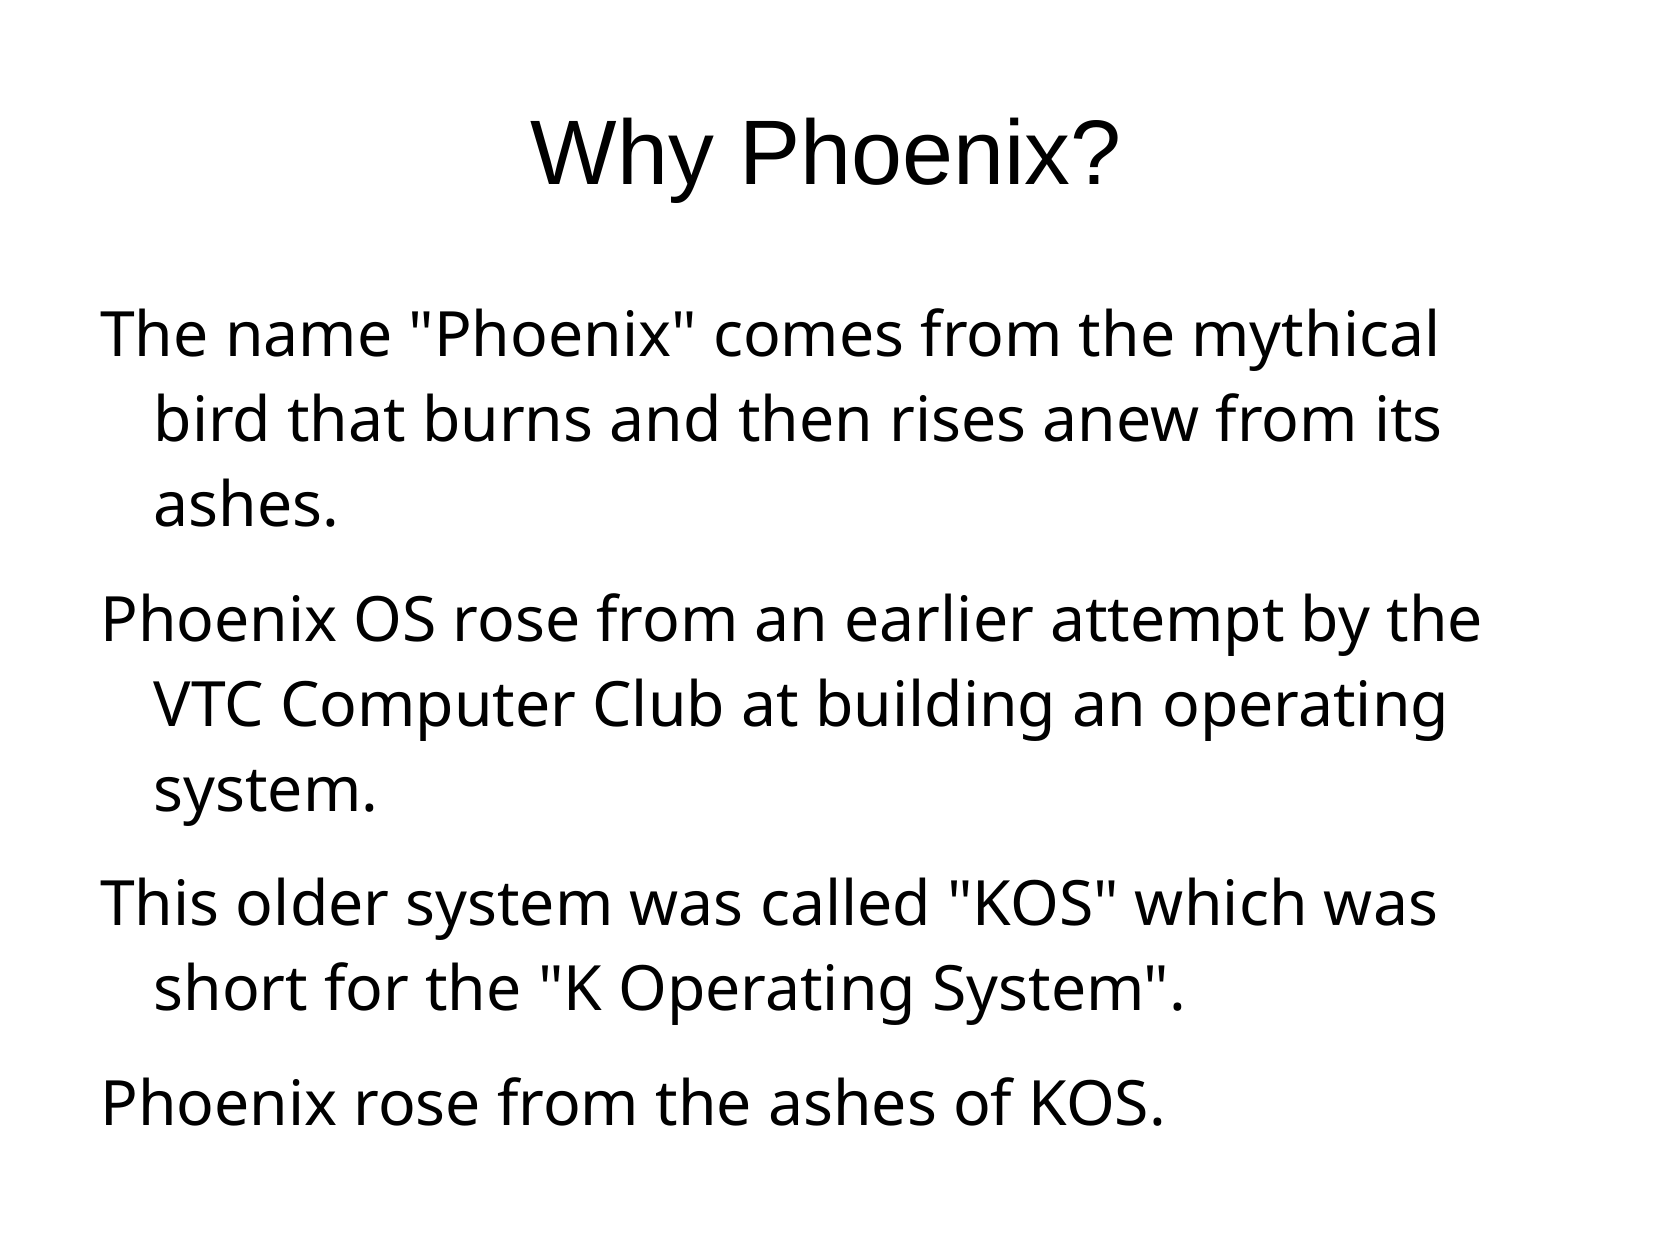

# Why Phoenix?
The name "Phoenix" comes from the mythical bird that burns and then rises anew from its ashes.
Phoenix OS rose from an earlier attempt by the VTC Computer Club at building an operating system.
This older system was called "KOS" which was short for the "K Operating System".
Phoenix rose from the ashes of KOS.